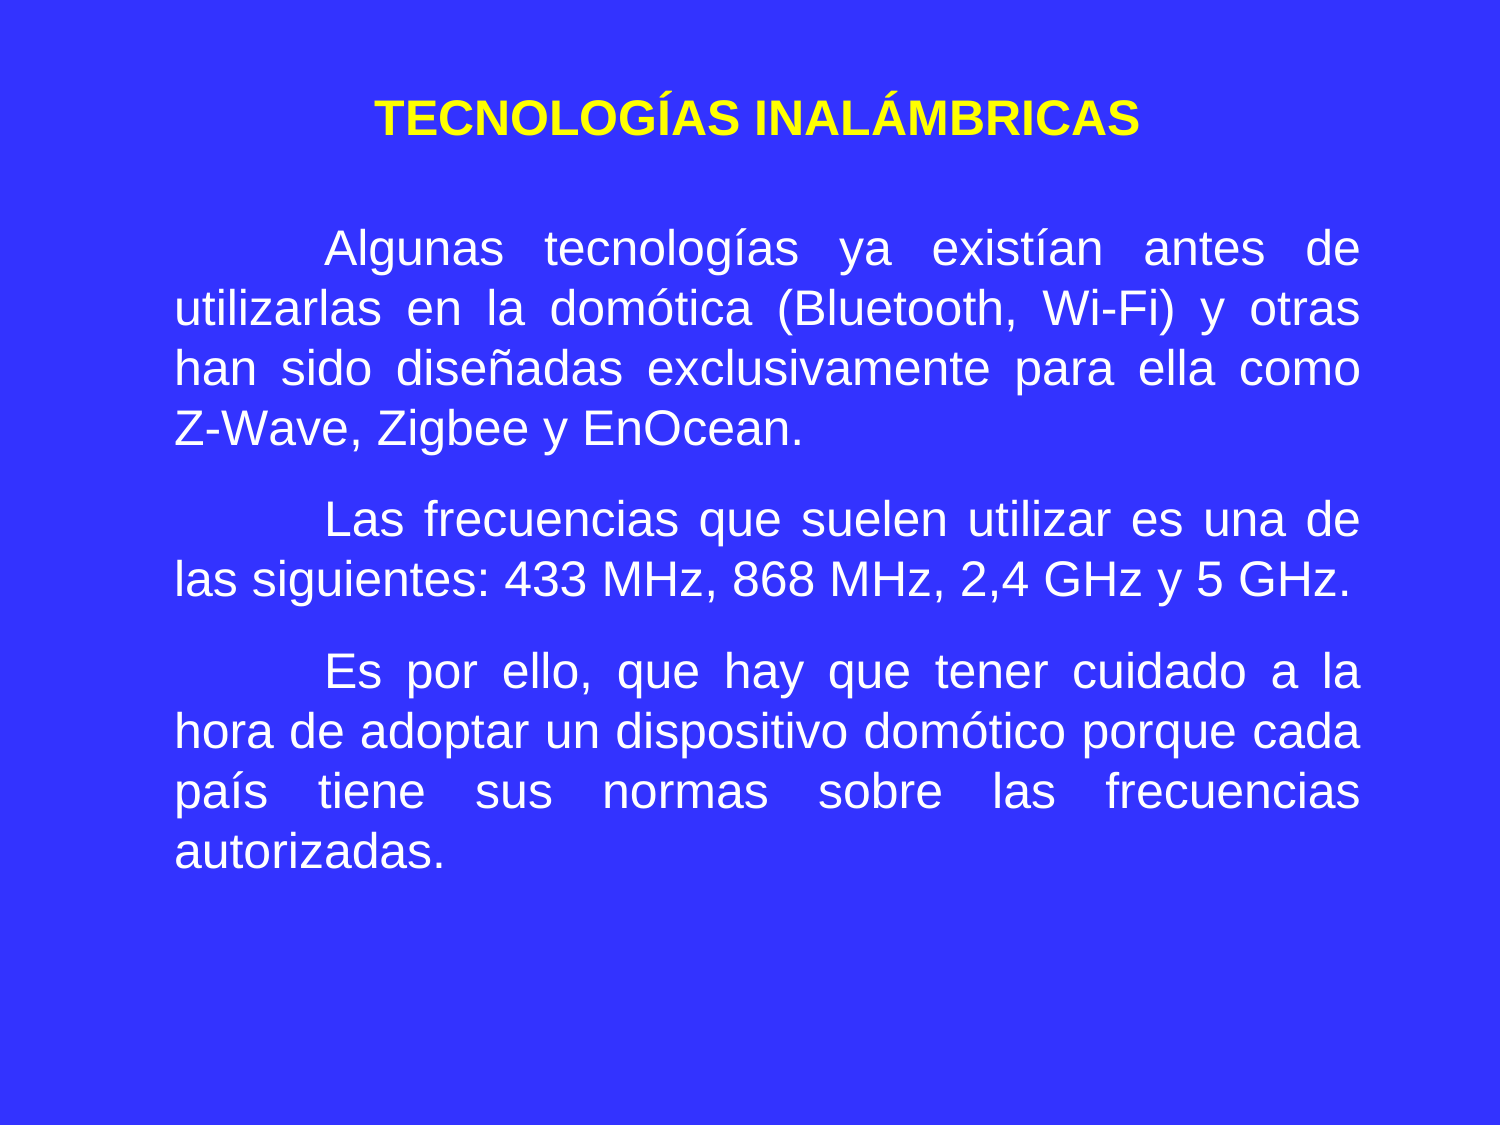

TECNOLOGÍAS INALÁMBRICAS
	Algunas tecnologías ya existían antes de utilizarlas en la domótica (Bluetooth, Wi-Fi) y otras han sido diseñadas exclusivamente para ella como Z-Wave, Zigbee y EnOcean.
	Las frecuencias que suelen utilizar es una de las siguientes: 433 MHz, 868 MHz, 2,4 GHz y 5 GHz.
	Es por ello, que hay que tener cuidado a la hora de adoptar un dispositivo domótico porque cada país tiene sus normas sobre las frecuencias autorizadas.